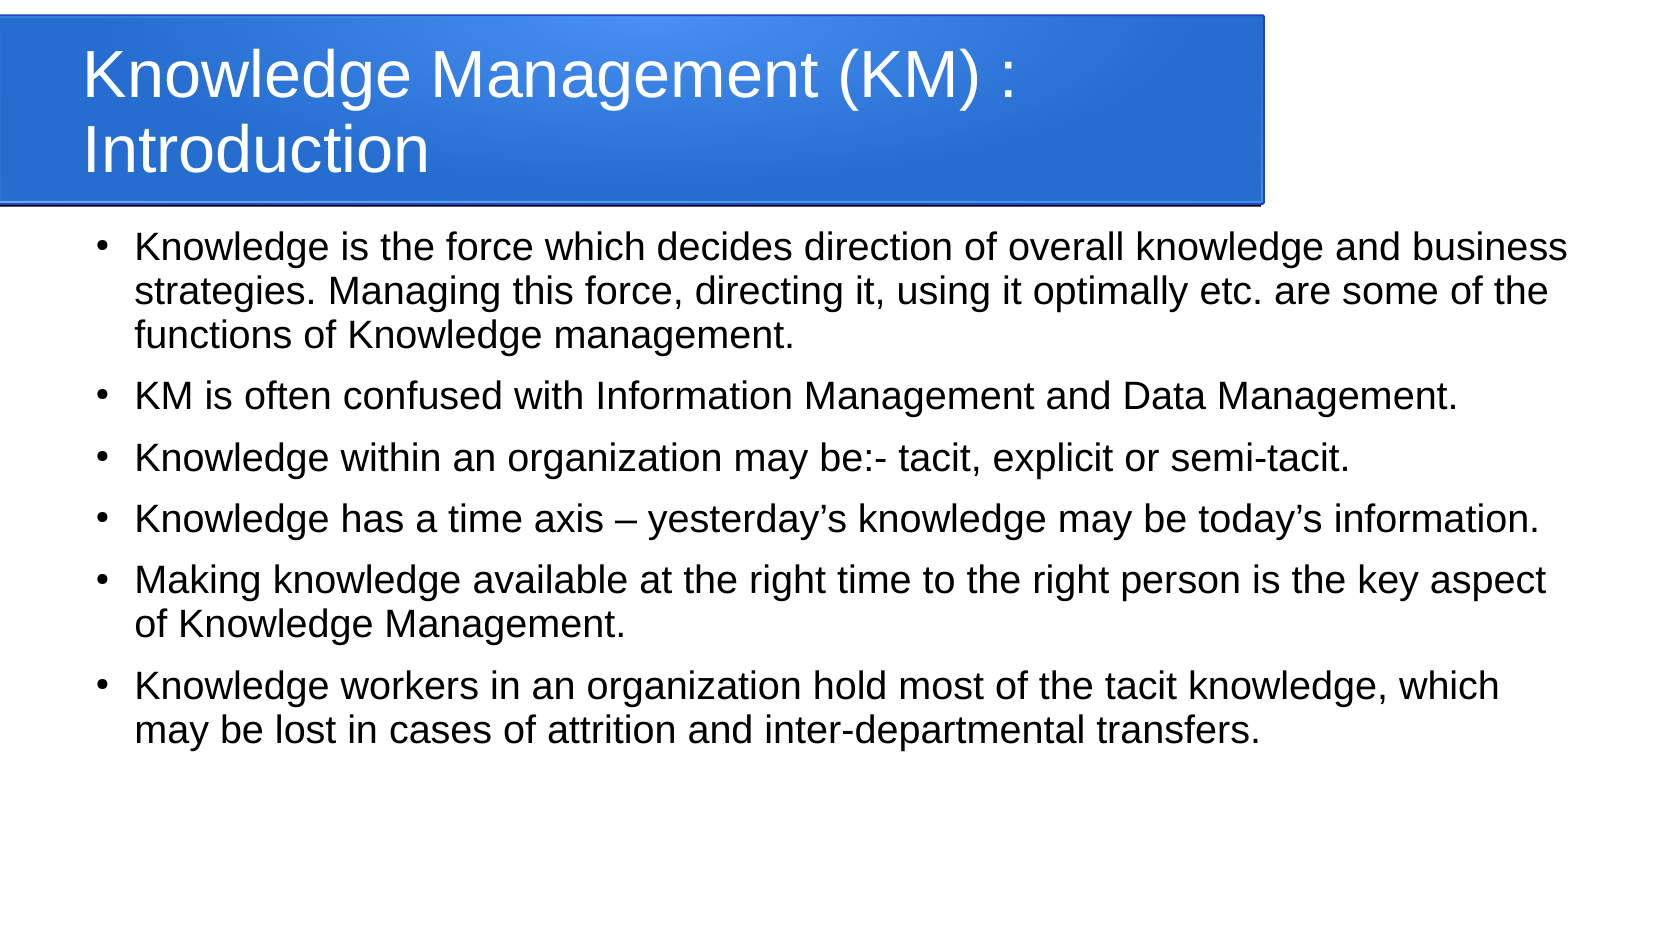

# Knowledge Management (KM) : Introduction
Knowledge is the force which decides direction of overall knowledge and business strategies. Managing this force, directing it, using it optimally etc. are some of the functions of Knowledge management.
KM is often confused with Information Management and Data Management.
Knowledge within an organization may be:- tacit, explicit or semi-tacit.
Knowledge has a time axis – yesterday’s knowledge may be today’s information.
Making knowledge available at the right time to the right person is the key aspect of Knowledge Management.
Knowledge workers in an organization hold most of the tacit knowledge, which may be lost in cases of attrition and inter-departmental transfers.